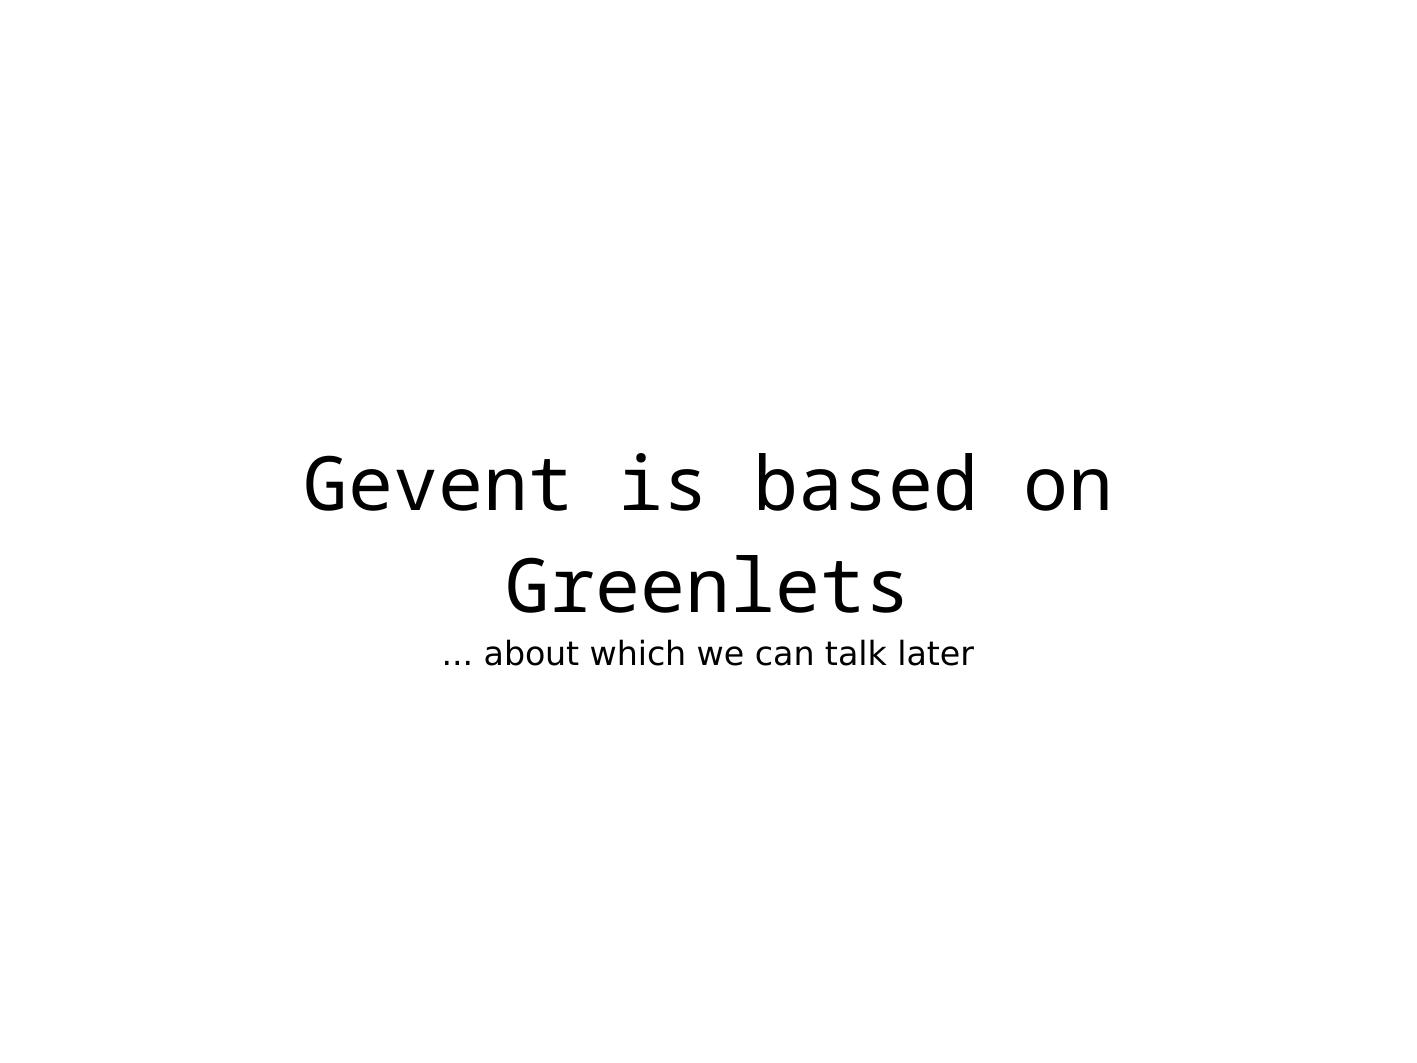

Gevent is based on Greenlets
... about which we can talk later